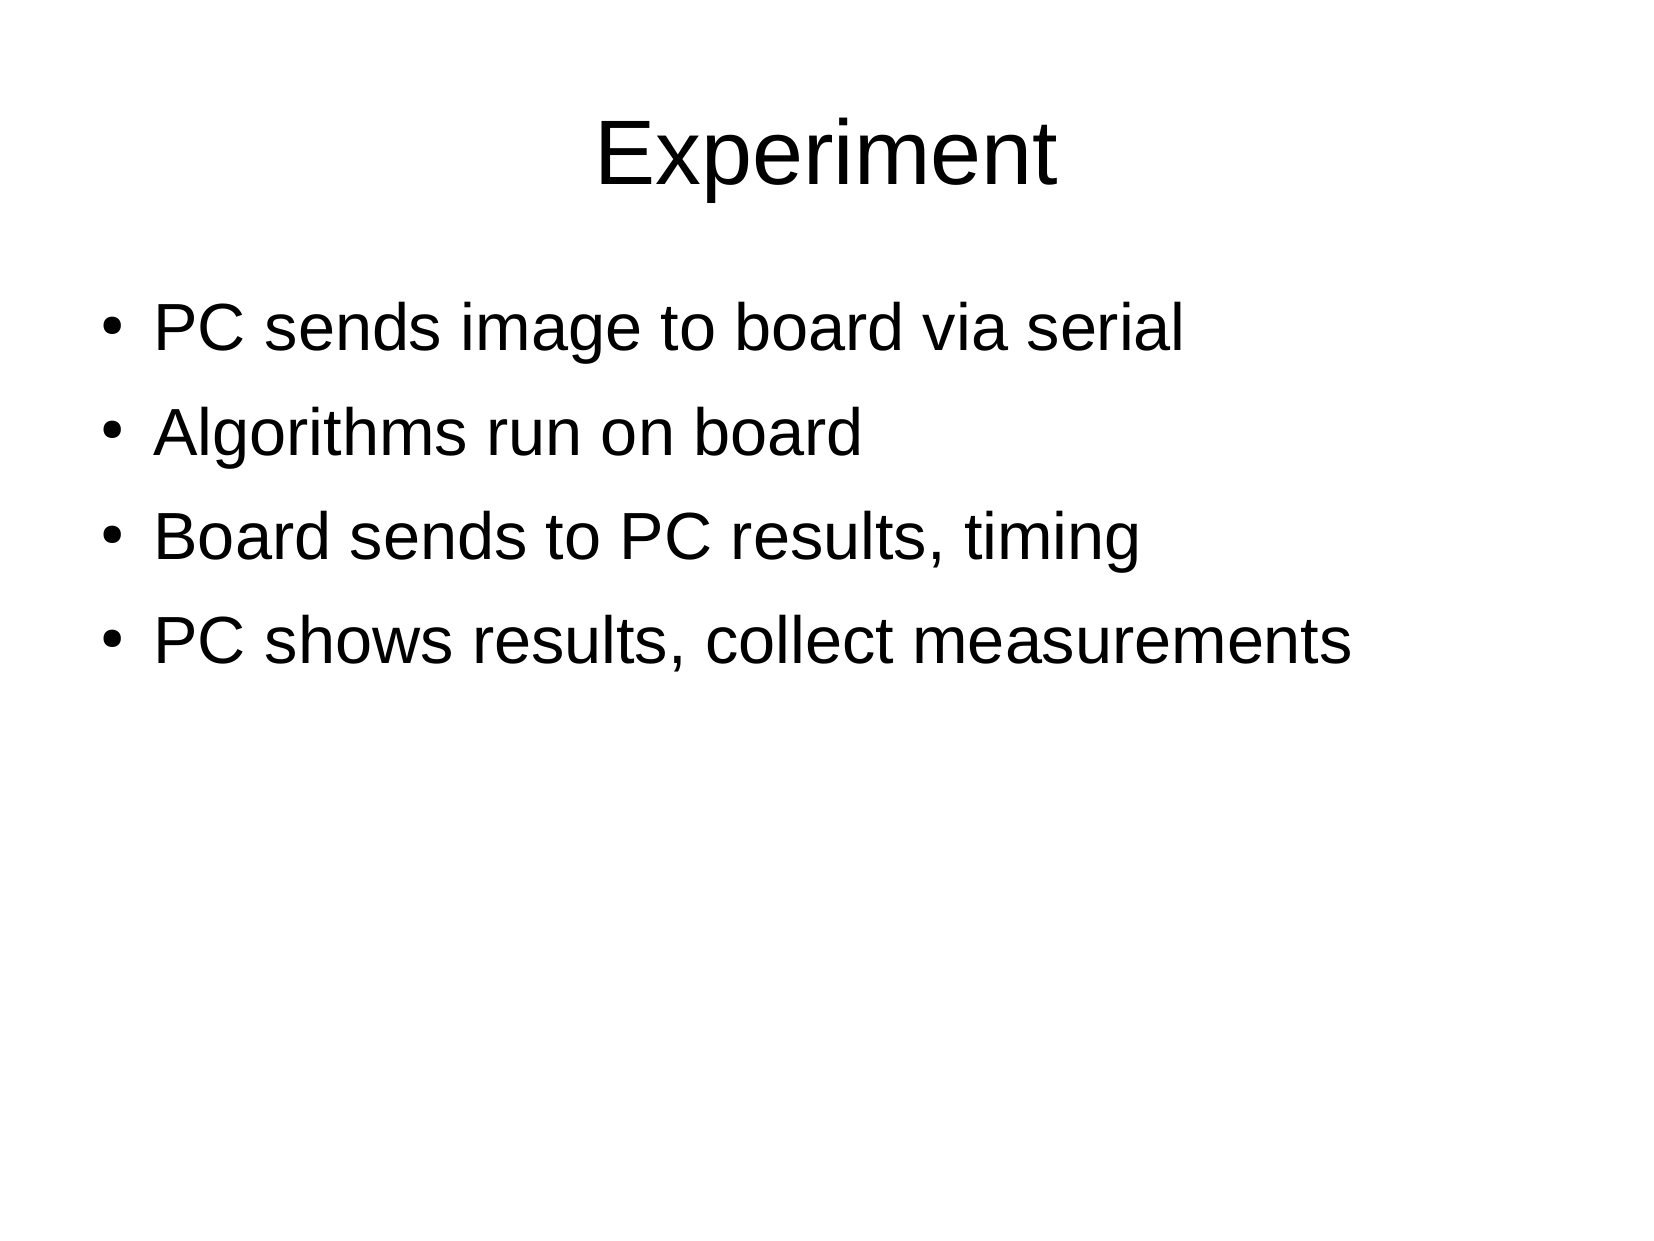

# Experiment
PC sends image to board via serial
Algorithms run on board
Board sends to PC results, timing
PC shows results, collect measurements